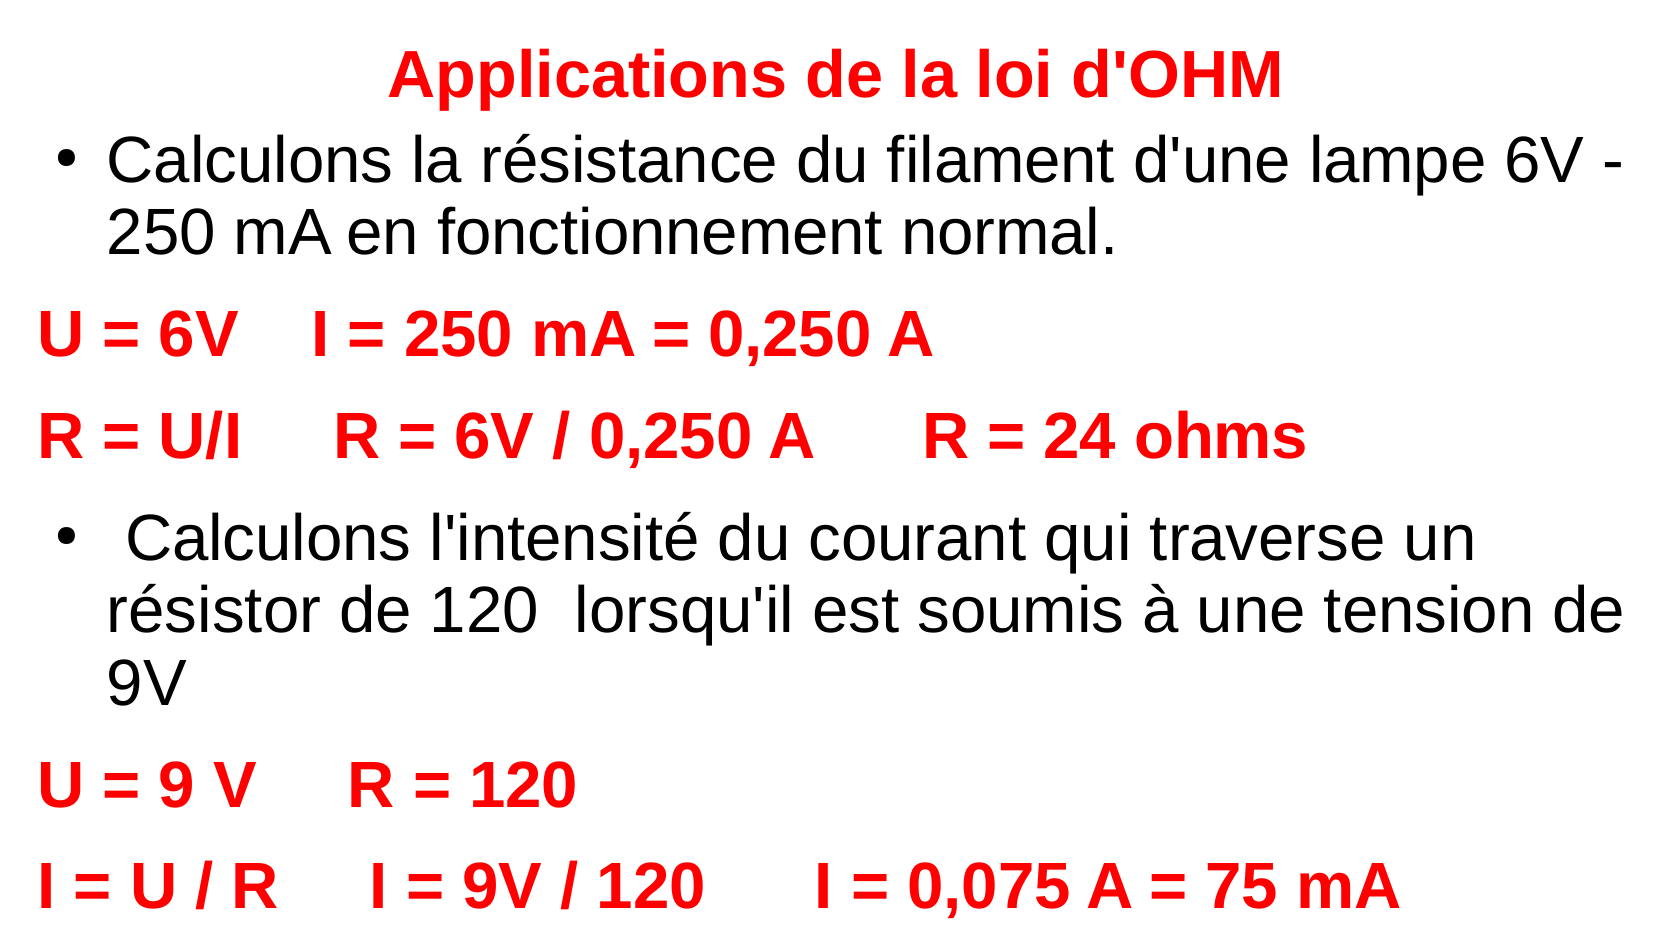

# Applications de la loi d'OHM
Calculons la résistance du filament d'une lampe 6V - 250 mA en fonctionnement normal.
U = 6V I = 250 mA = 0,250 A
R = U/I R = 6V / 0,250 A R = 24 ohms
 Calculons l'intensité du courant qui traverse un résistor de 120 lorsqu'il est soumis à une tension de 9V
U = 9 V R = 120
I = U / R I = 9V / 120 I = 0,075 A = 75 mA